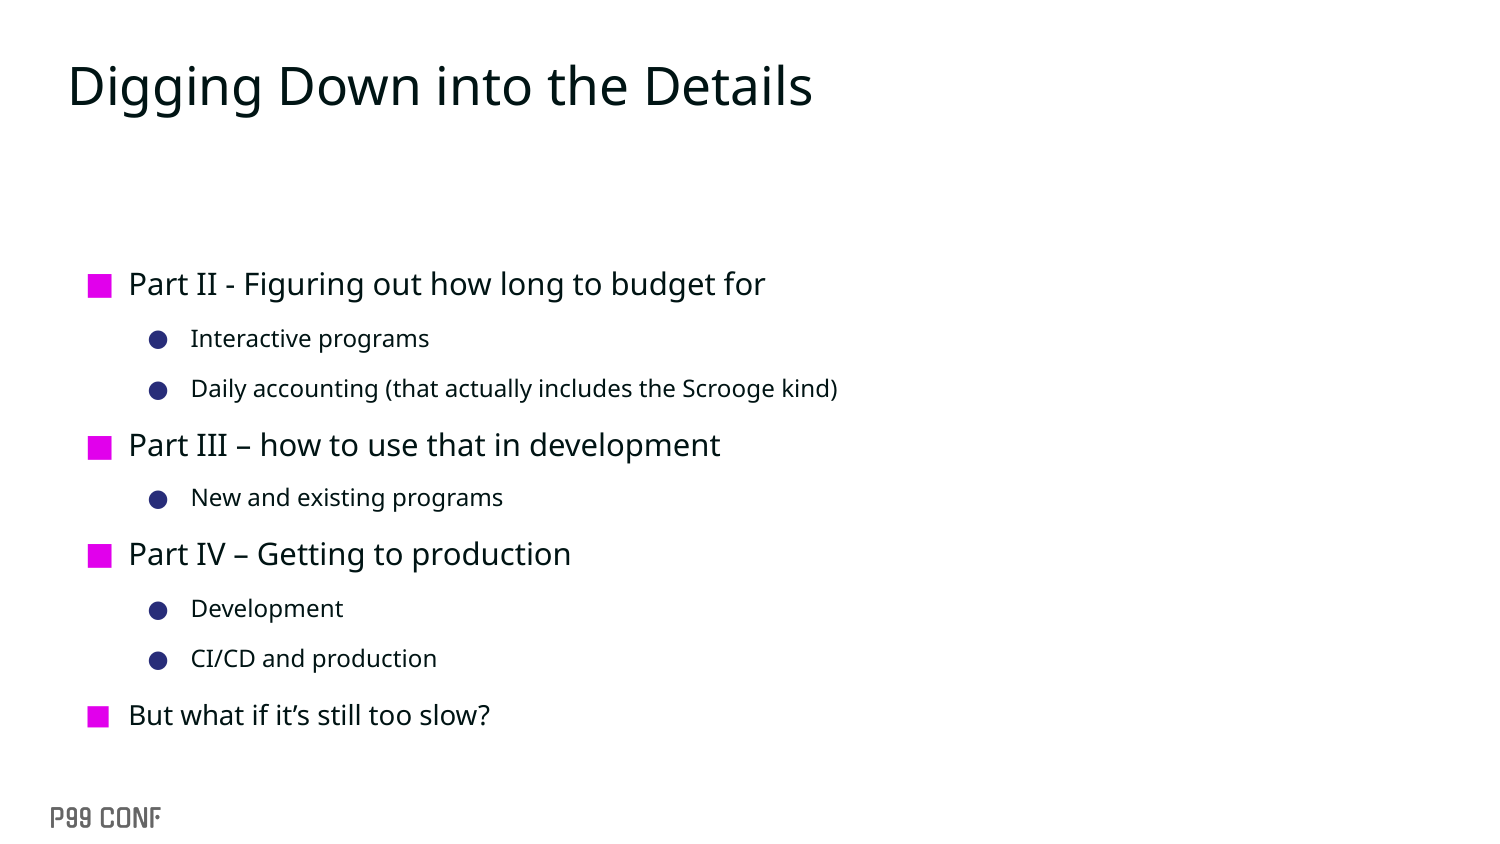

# Digging Down into the Details
Part II - Figuring out how long to budget for
Interactive programs
Daily accounting (that actually includes the Scrooge kind)
Part III – how to use that in development
New and existing programs
Part IV – Getting to production
Development
CI/CD and production
But what if it’s still too slow?